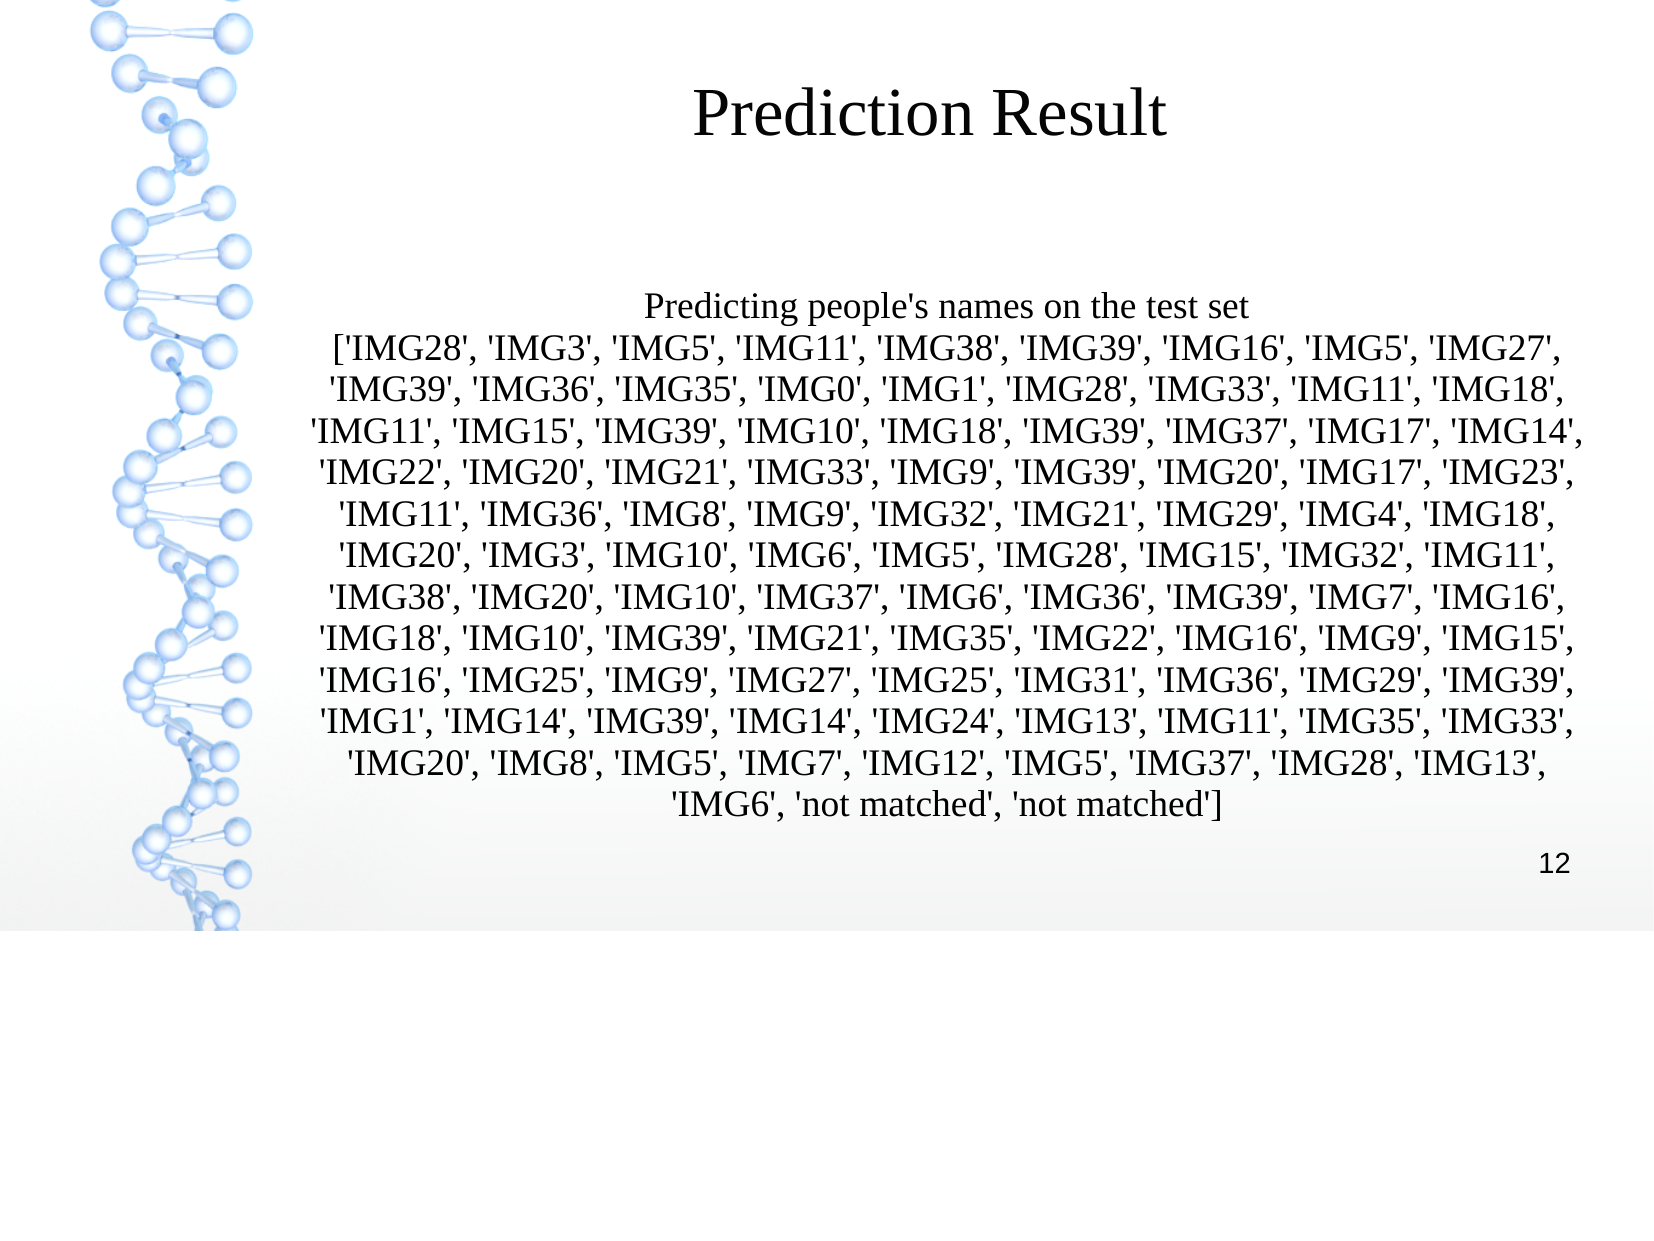

# Prediction Result
Predicting people's names on the test set
['IMG28', 'IMG3', 'IMG5', 'IMG11', 'IMG38', 'IMG39', 'IMG16', 'IMG5', 'IMG27', 'IMG39', 'IMG36', 'IMG35', 'IMG0', 'IMG1', 'IMG28', 'IMG33', 'IMG11', 'IMG18', 'IMG11', 'IMG15', 'IMG39', 'IMG10', 'IMG18', 'IMG39', 'IMG37', 'IMG17', 'IMG14', 'IMG22', 'IMG20', 'IMG21', 'IMG33', 'IMG9', 'IMG39', 'IMG20', 'IMG17', 'IMG23', 'IMG11', 'IMG36', 'IMG8', 'IMG9', 'IMG32', 'IMG21', 'IMG29', 'IMG4', 'IMG18', 'IMG20', 'IMG3', 'IMG10', 'IMG6', 'IMG5', 'IMG28', 'IMG15', 'IMG32', 'IMG11', 'IMG38', 'IMG20', 'IMG10', 'IMG37', 'IMG6', 'IMG36', 'IMG39', 'IMG7', 'IMG16', 'IMG18', 'IMG10', 'IMG39', 'IMG21', 'IMG35', 'IMG22', 'IMG16', 'IMG9', 'IMG15', 'IMG16', 'IMG25', 'IMG9', 'IMG27', 'IMG25', 'IMG31', 'IMG36', 'IMG29', 'IMG39', 'IMG1', 'IMG14', 'IMG39', 'IMG14', 'IMG24', 'IMG13', 'IMG11', 'IMG35', 'IMG33', 'IMG20', 'IMG8', 'IMG5', 'IMG7', 'IMG12', 'IMG5', 'IMG37', 'IMG28', 'IMG13', 'IMG6', 'not matched', 'not matched']
12